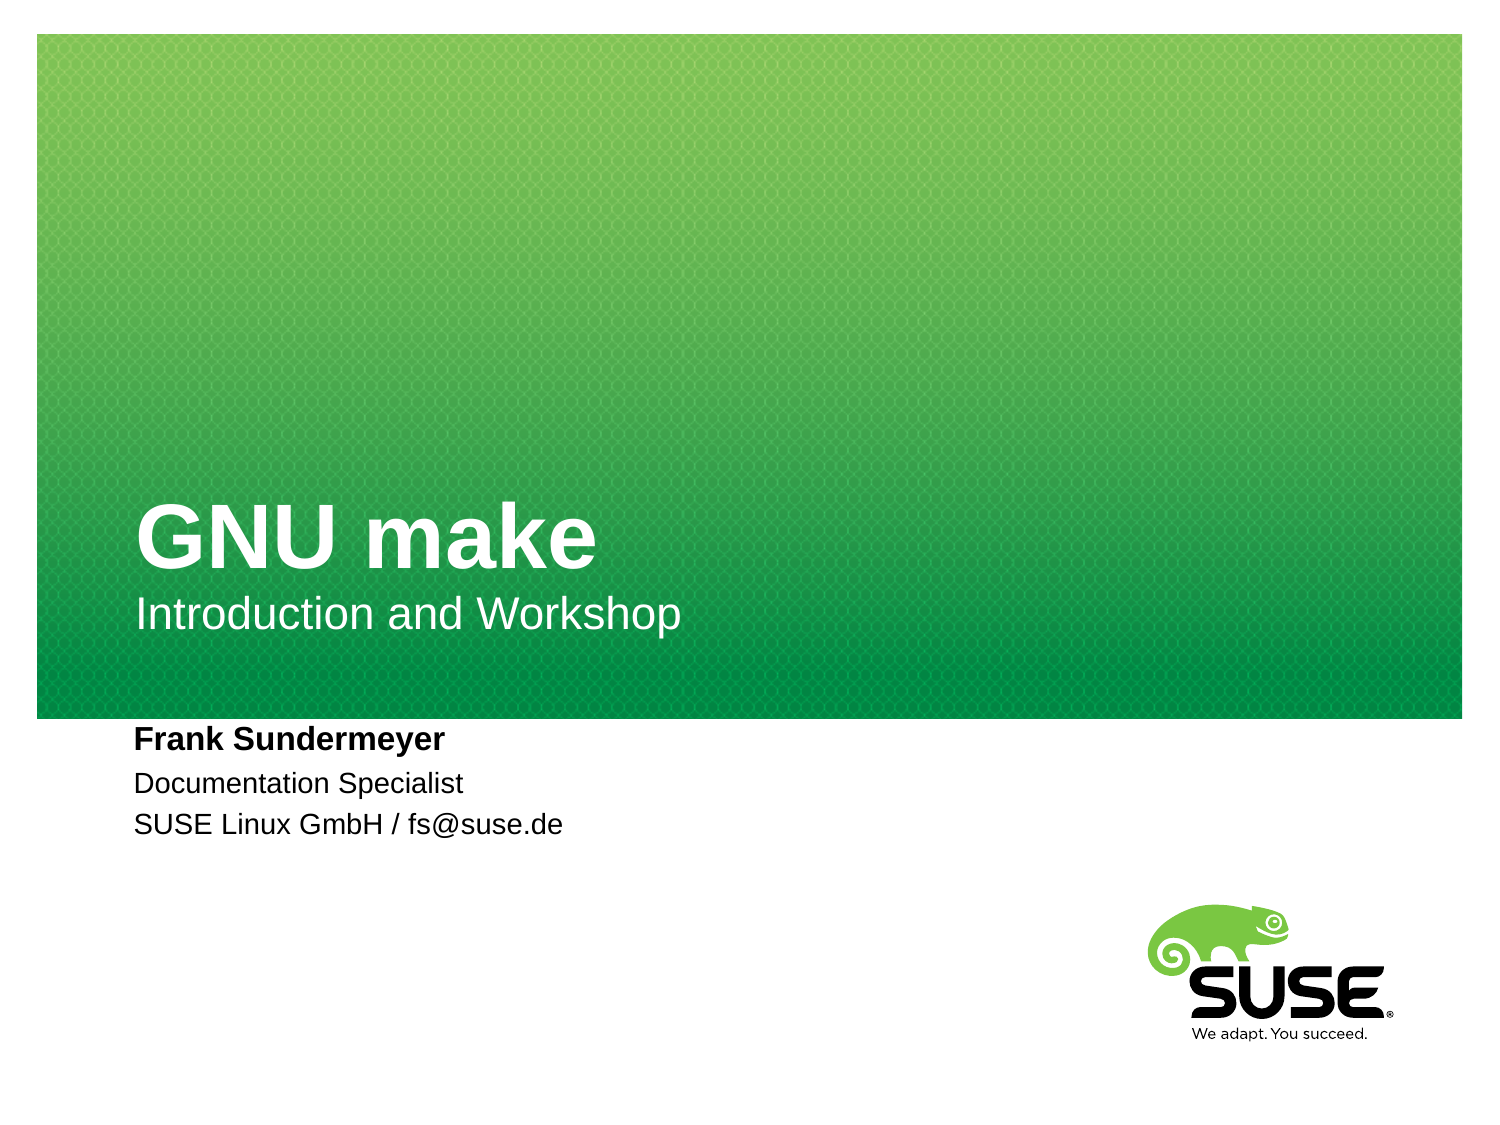

# GNU make Introduction and Workshop
Frank Sundermeyer
Documentation Specialist
SUSE Linux GmbH / fs@suse.de